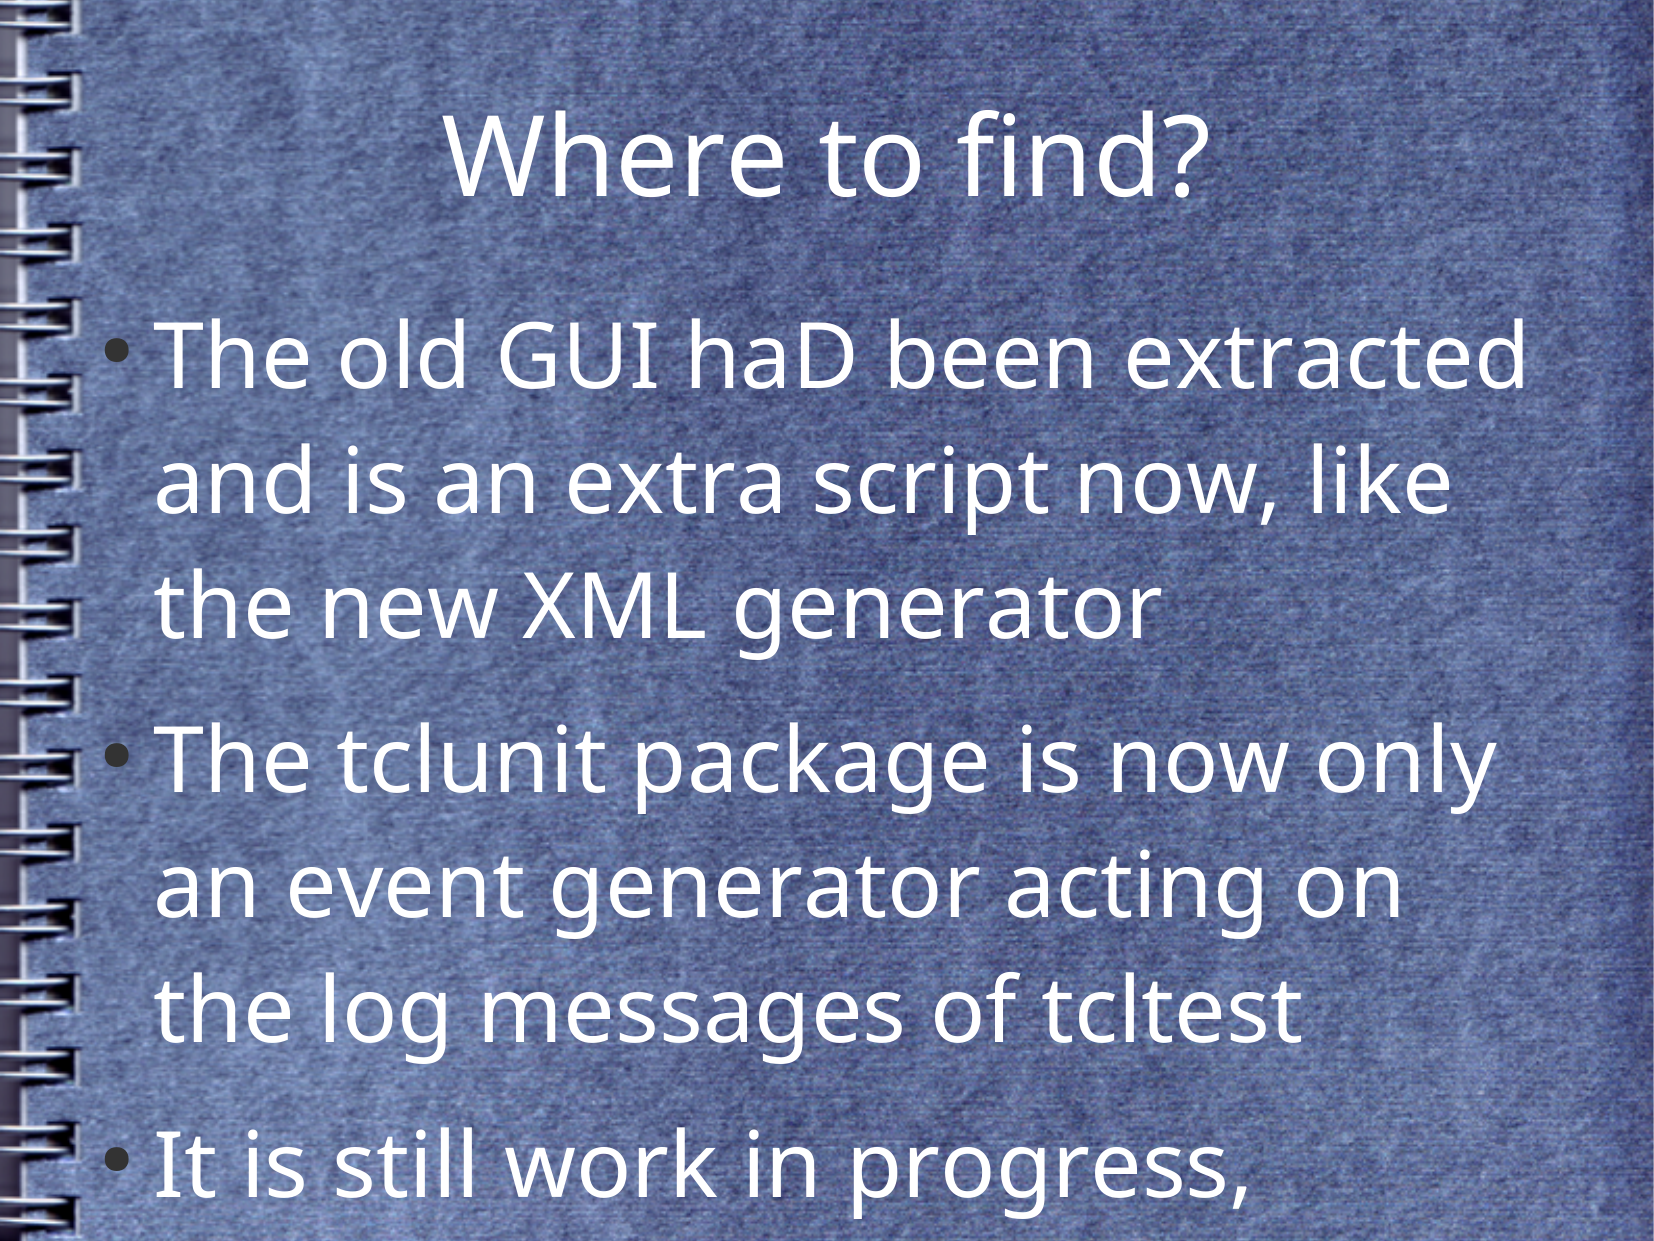

# Where to find?
The old GUI haD been extracted and is an extra script now, like the new XML generator
The tclunit package is now only an event generator acting on the log messages of tcltest
It is still work in progress, although it can already be used
All can be found at → github.com